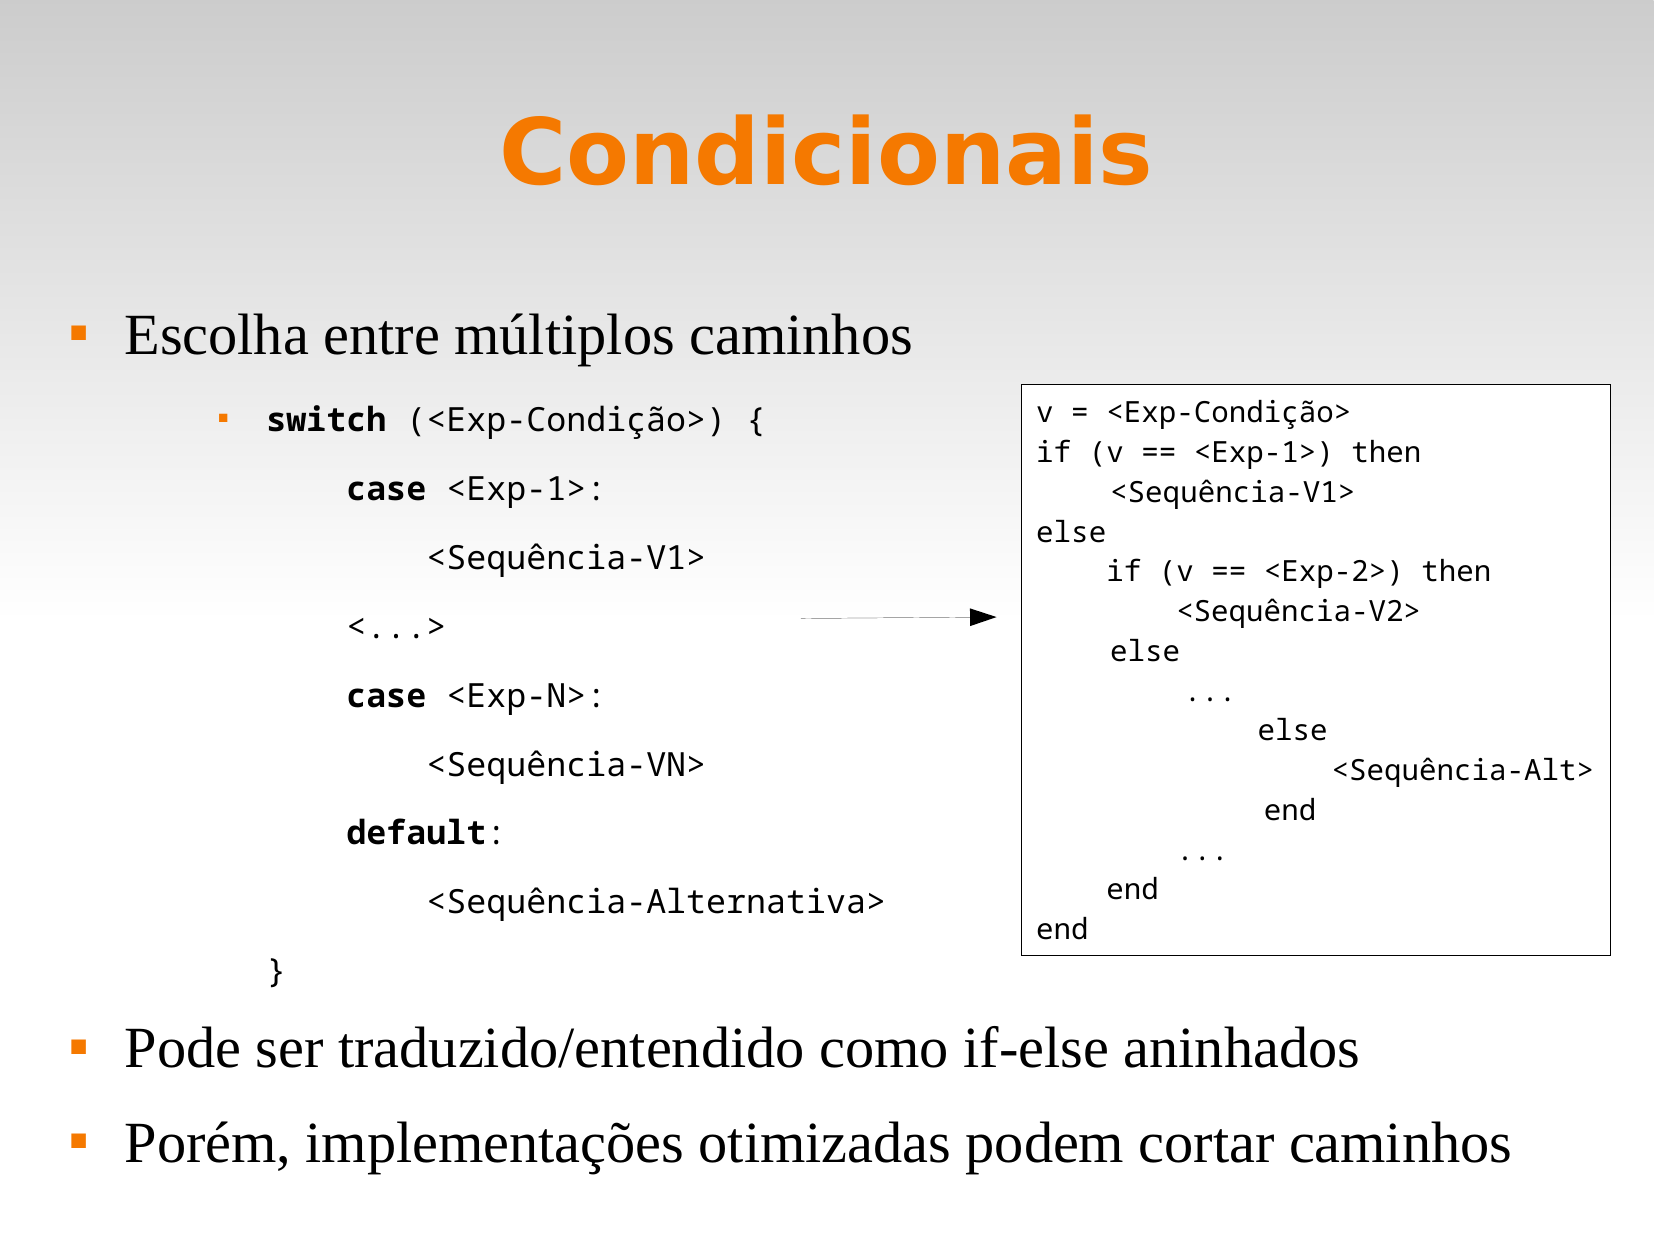

# Condicionais
Escolha entre múltiplos caminhos
switch (<Exp-Condição>) {
 case <Exp-1>:
 <Sequência-V1>
 <...>
 case <Exp-N>:
 <Sequência-VN>
 default:
 <Sequência-Alternativa>
}
Pode ser traduzido/entendido como if-else aninhados
Porém, implementações otimizadas podem cortar caminhos
v = <Exp-Condição>
if (v == <Exp-1>) then
	<Sequência-V1>
else
 if (v == <Exp-2>) then
 <Sequência-V2>
	else
		...
 	else
				<Sequência-Alt>
 end
 ...
 end
end